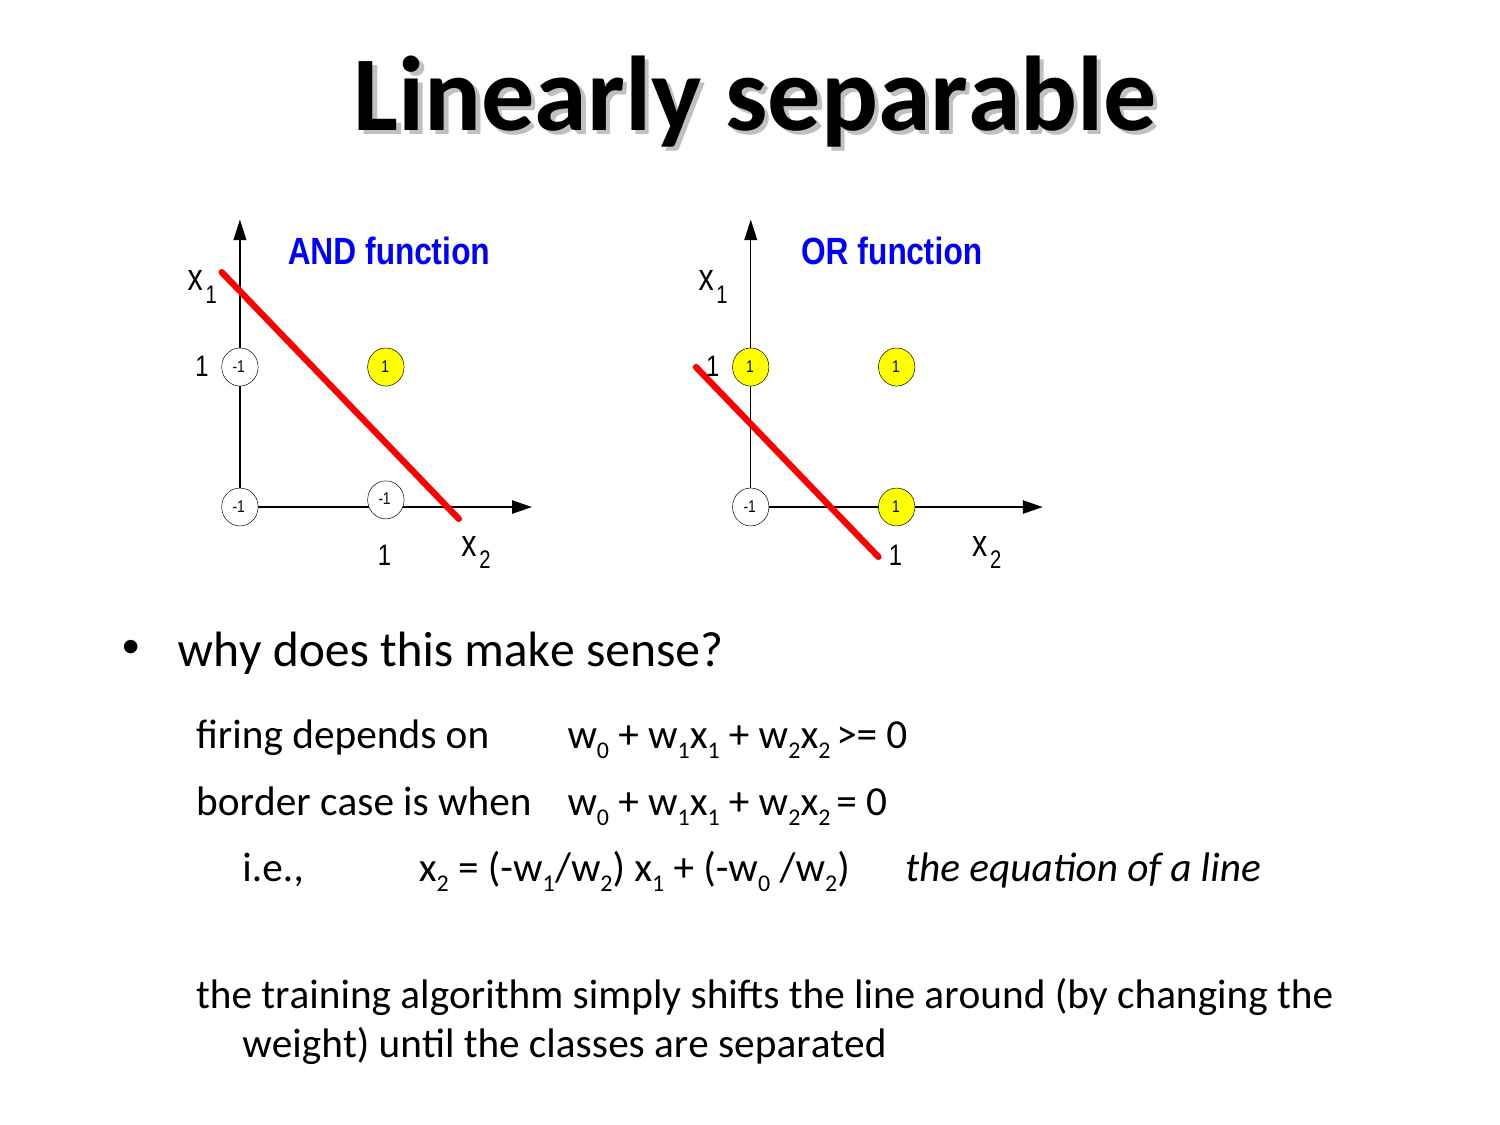

# Linearly separable
why does this make sense?
firing depends on	w0 + w1x1 + w2x2 >= 0
border case is when 	w0 + w1x1 + w2x2 = 0
			i.e.,	x2 = (-w1/w2) x1 + (-w0 /w2) the equation of a line
the training algorithm simply shifts the line around (by changing the weight) until the classes are separated